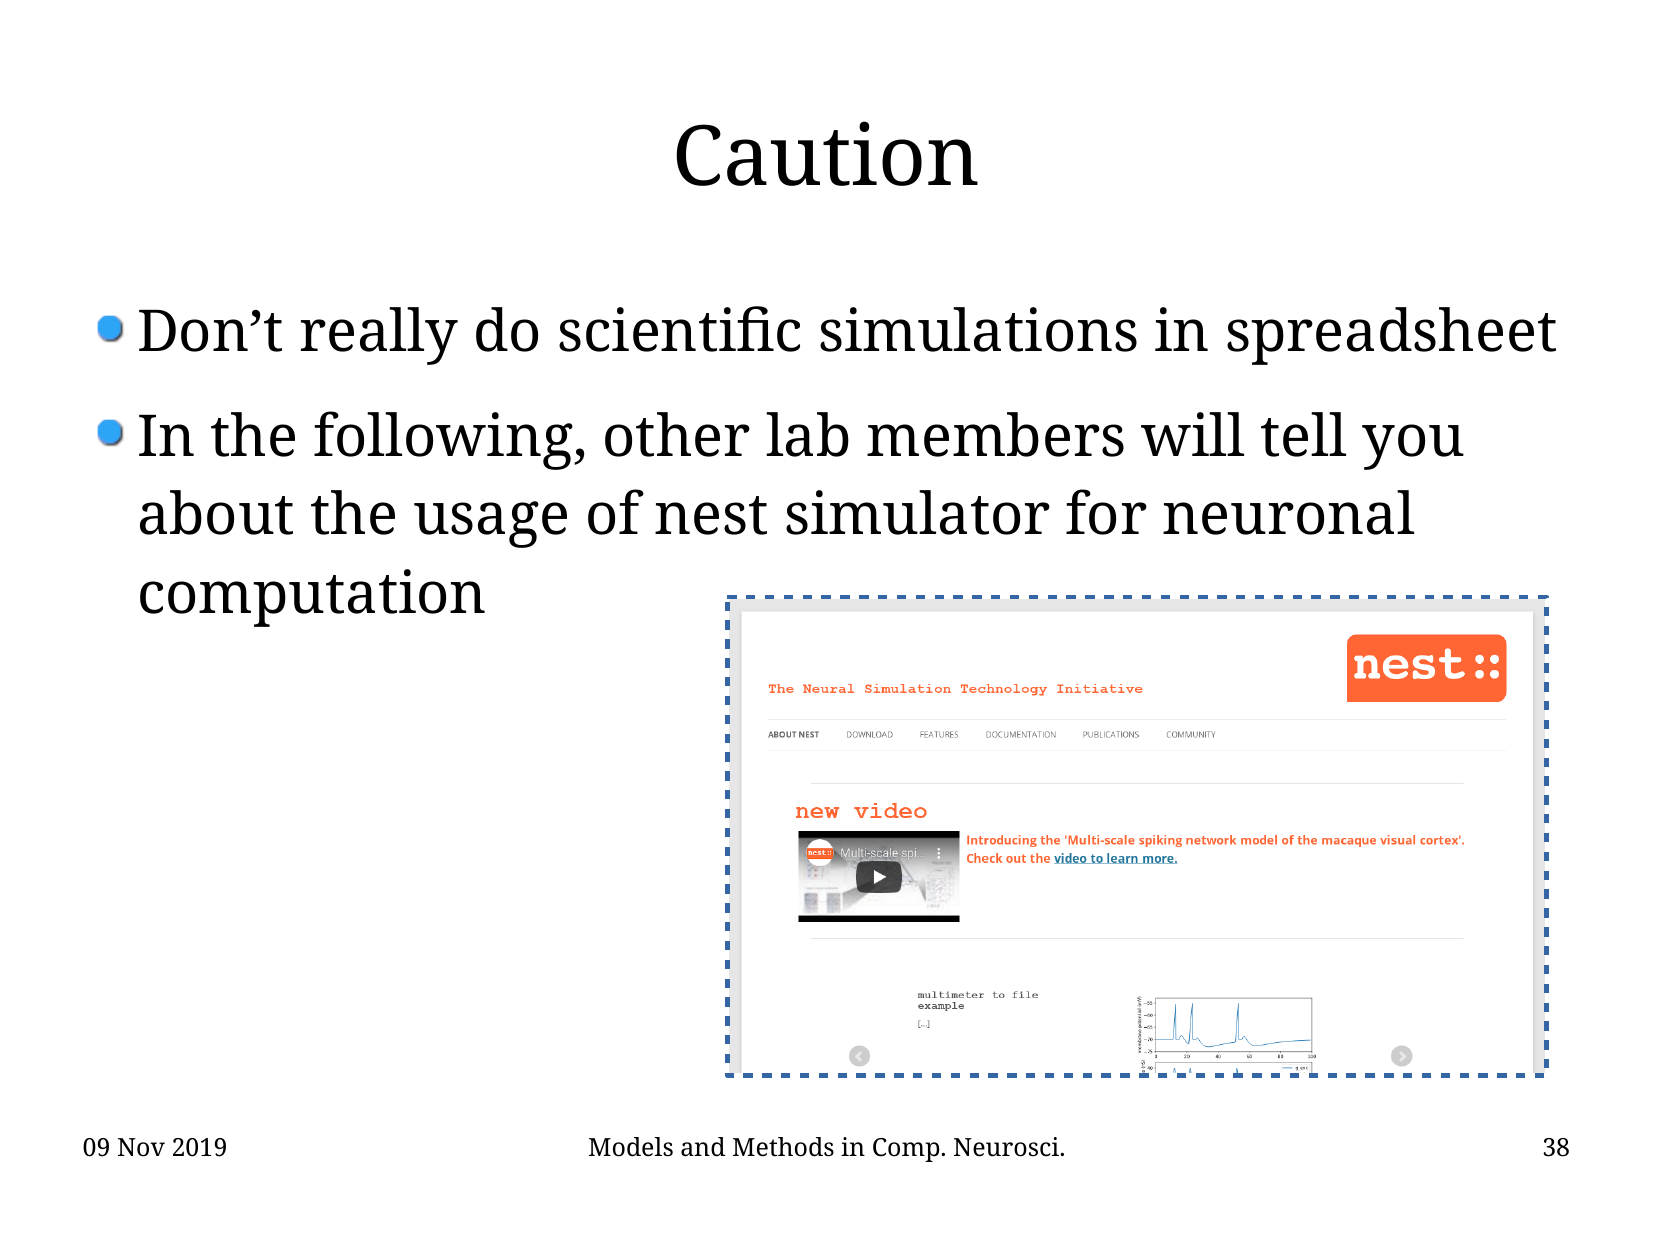

# Caution
Don’t really do scientific simulations in spreadsheet
In the following, other lab members will tell you about the usage of nest simulator for neuronal computation
09 Nov 2019
Models and Methods in Comp. Neurosci.
38